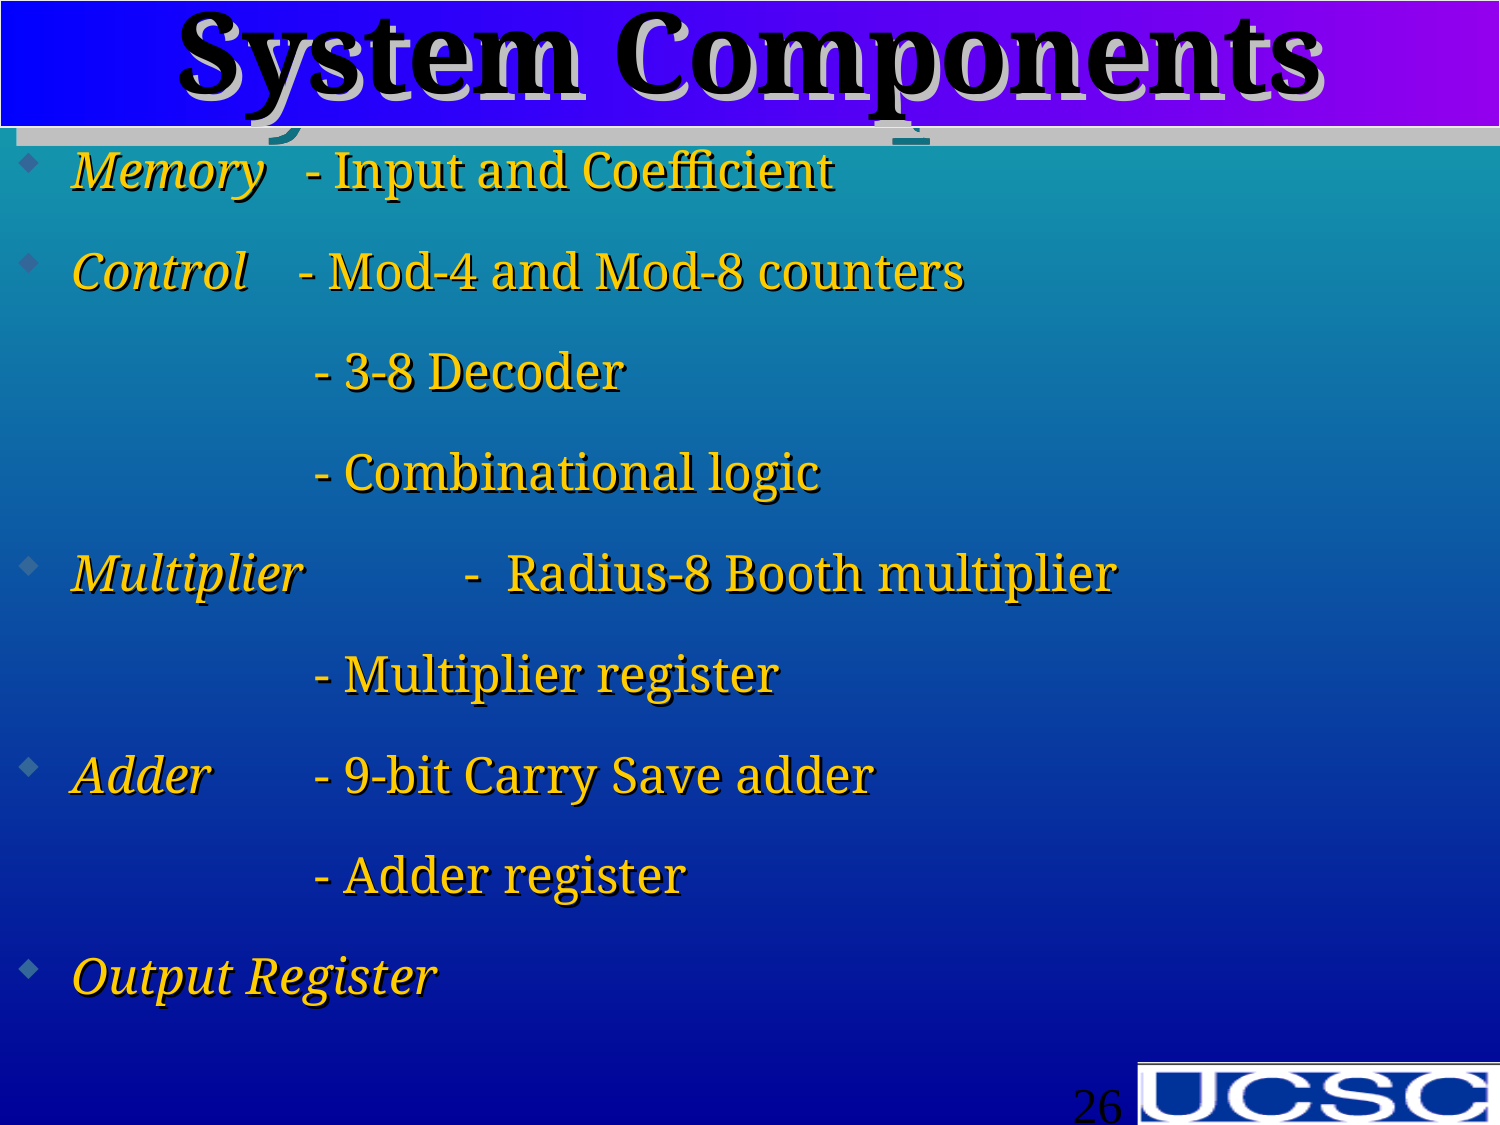

# System Components
Memory - Input and Coefficient
Control - Mod-4 and Mod-8 counters
 	- 3-8 Decoder
 	- Combinational logic
Multiplier 	- Radius-8 Booth multiplier
 	- Multiplier register
Adder 	- 9-bit Carry Save adder
 	- Adder register
Output Register
26